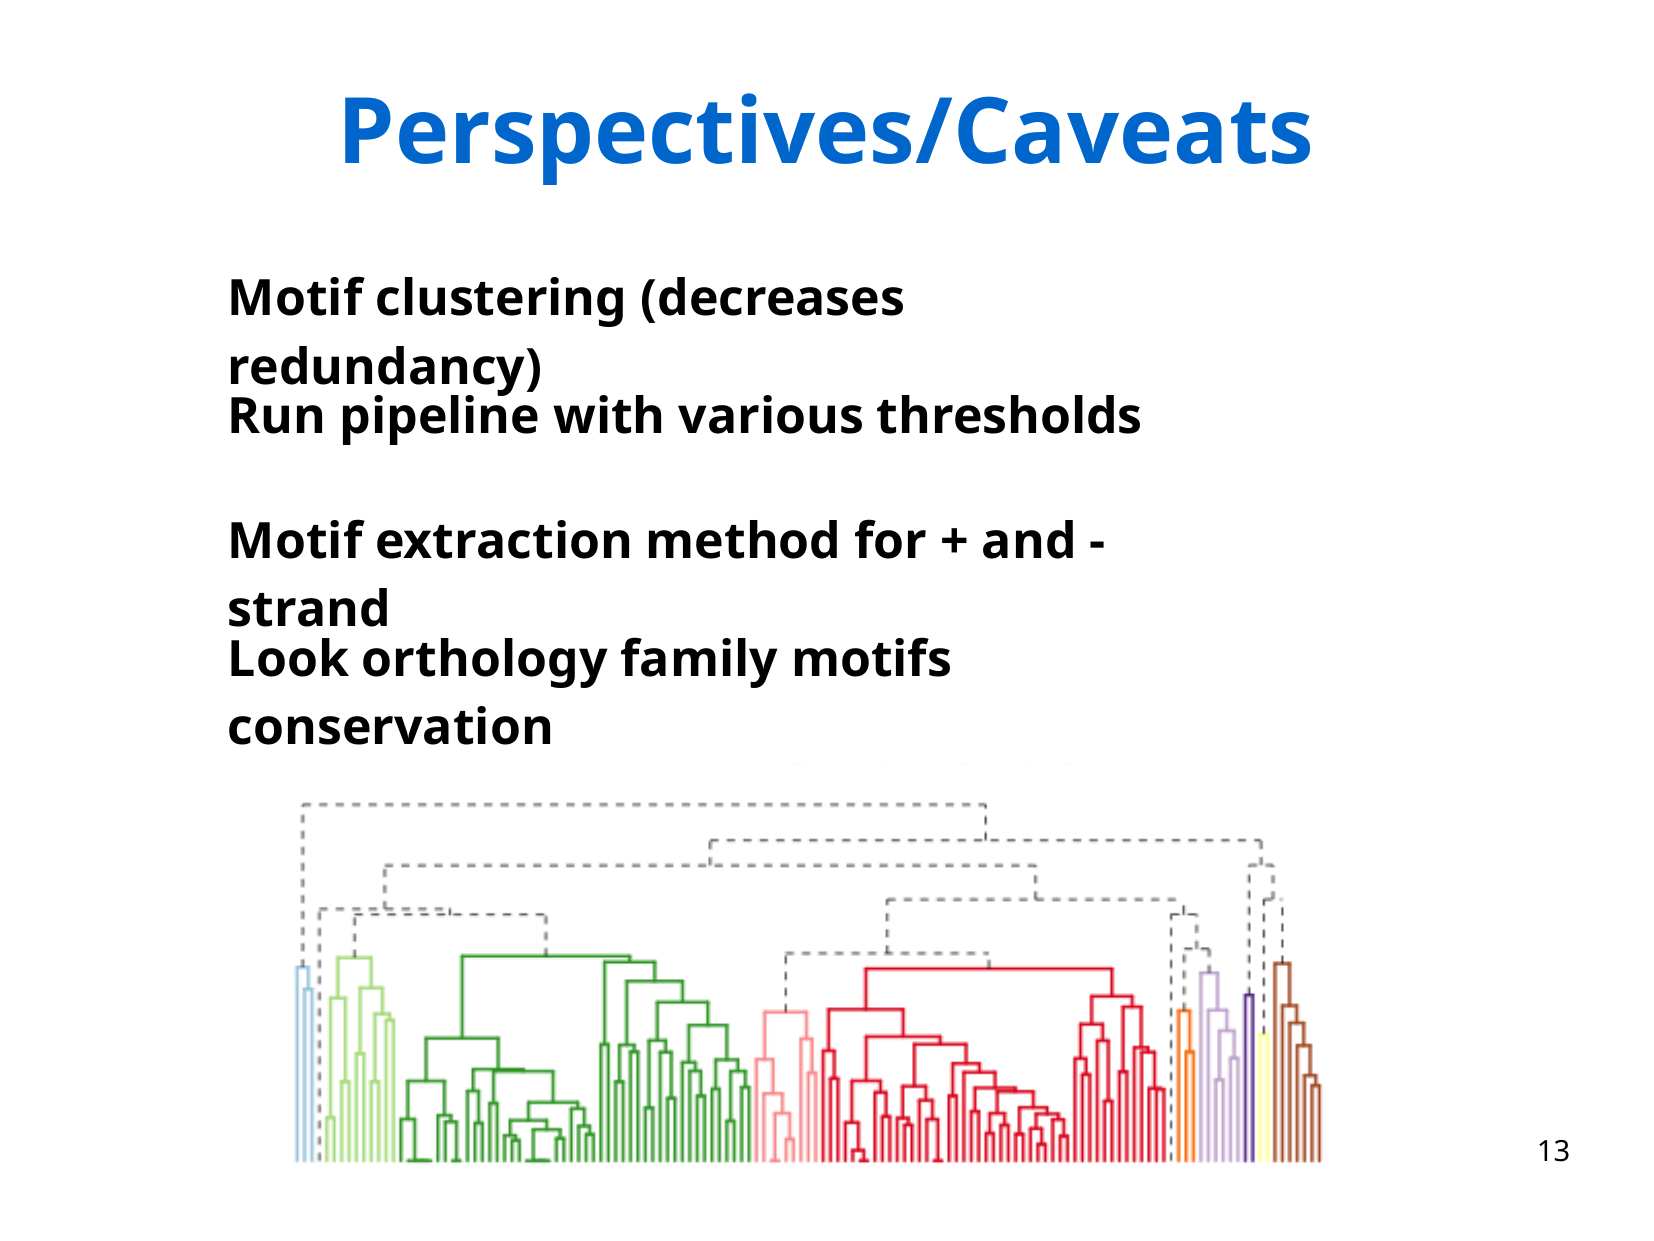

Perspectives/Caveats
Motif clustering (decreases redundancy)
Run pipeline with various thresholds
Motif extraction method for + and - strand
Look orthology family motifs conservation
13